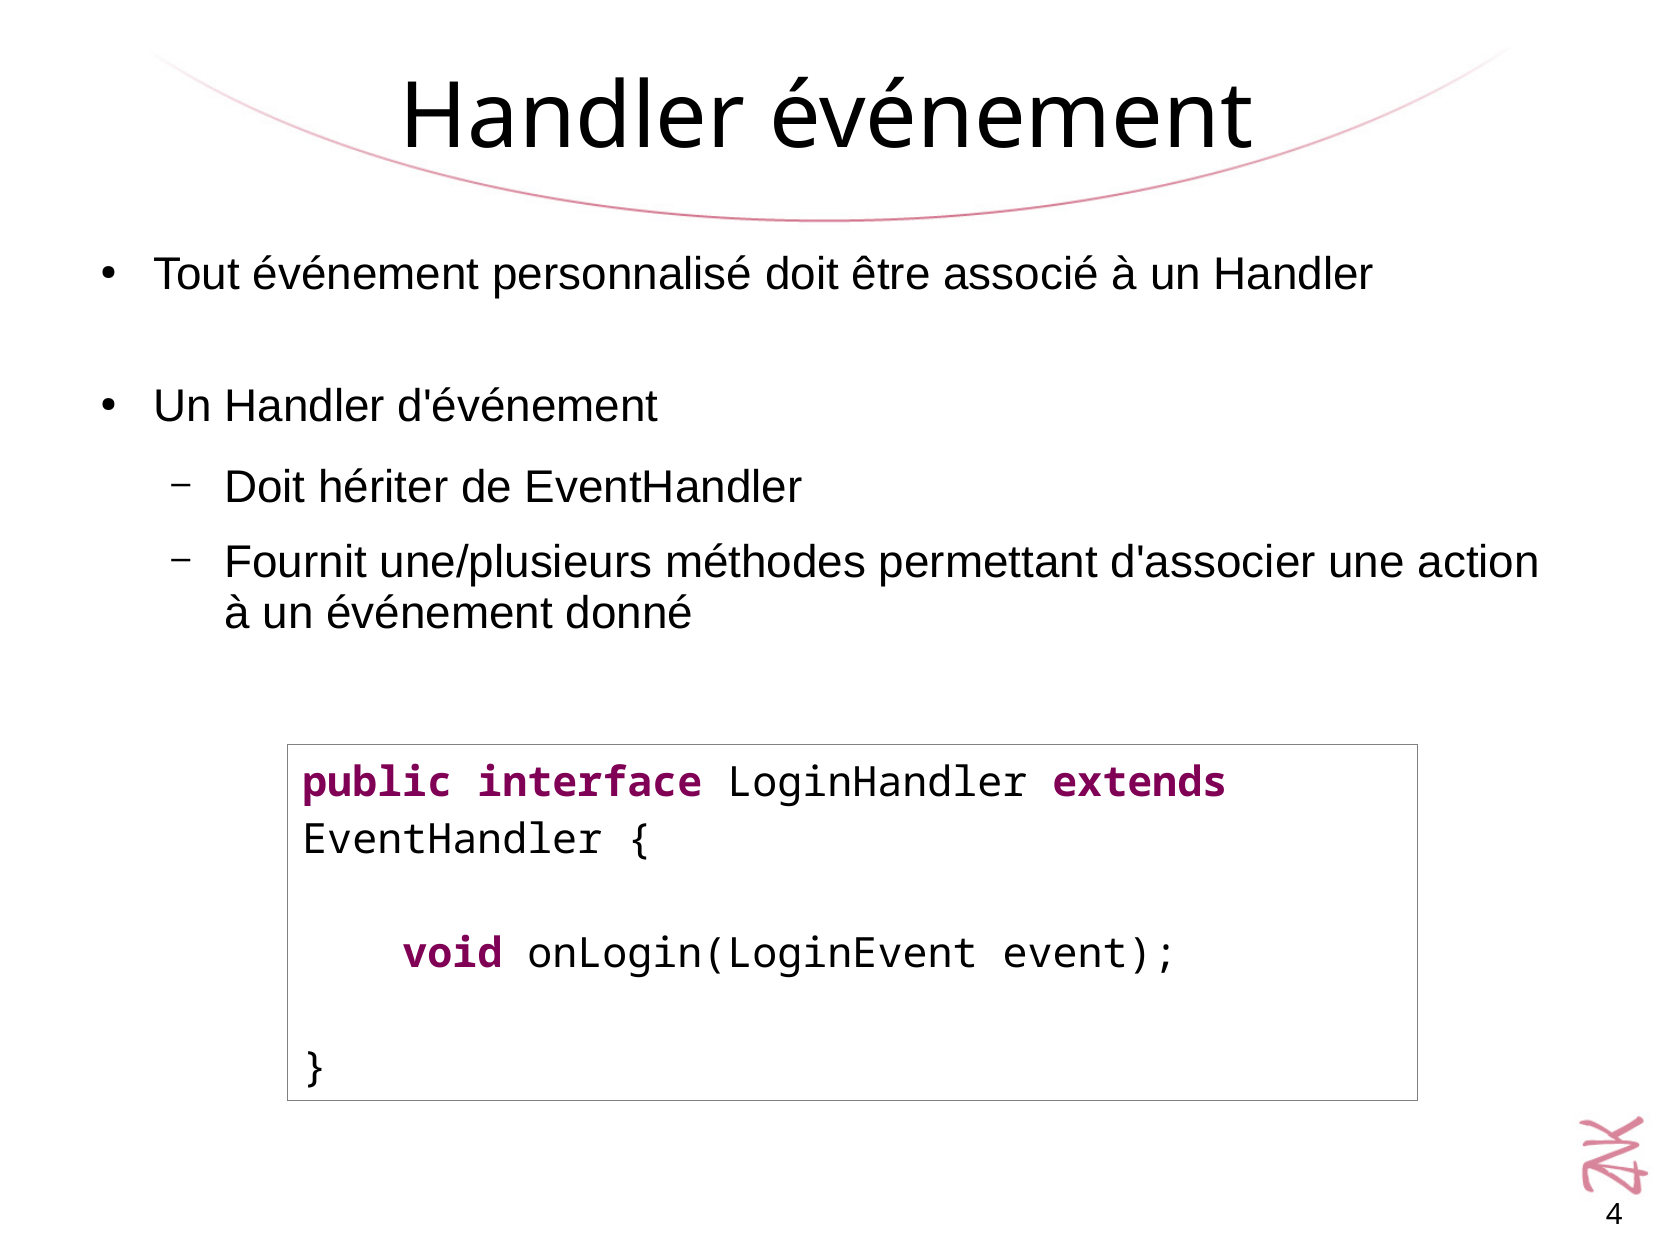

# Handler événement
Tout événement personnalisé doit être associé à un Handler
Un Handler d'événement
Doit hériter de EventHandler
Fournit une/plusieurs méthodes permettant d'associer une action à un événement donné
public interface LoginHandler extends EventHandler {
 void onLogin(LoginEvent event);
}
4